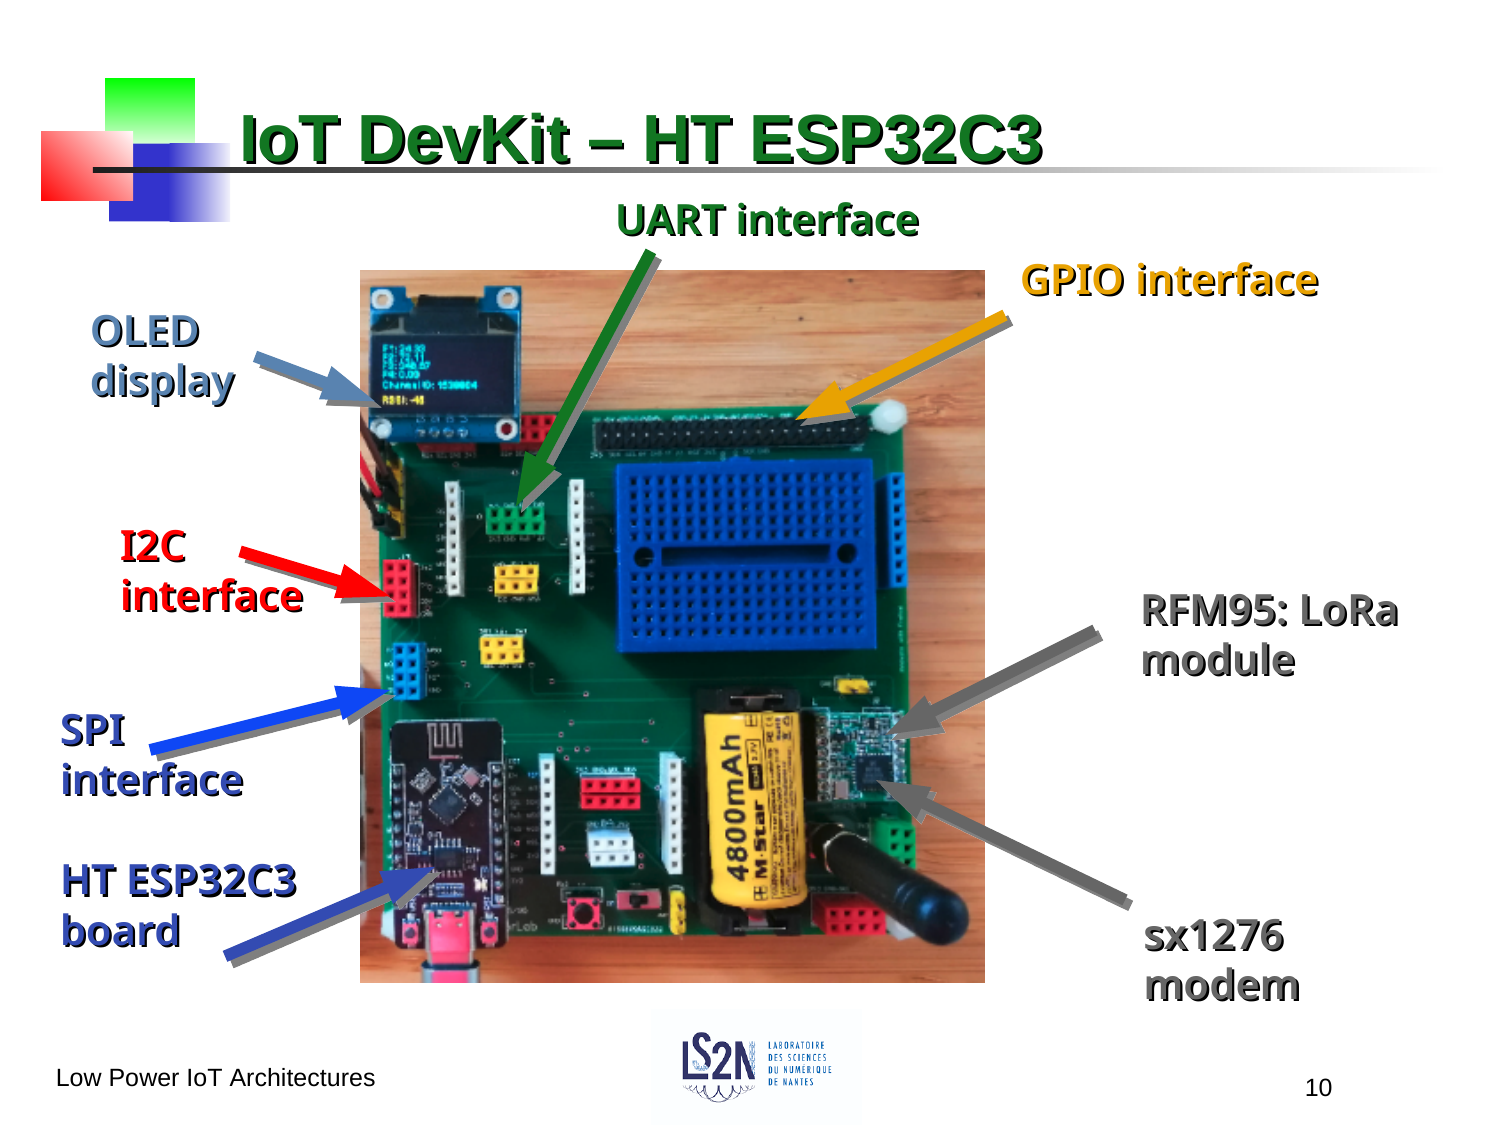

# IoT DevKit – HT ESP32C3
UART interface
GPIO interface
OLED display
I2C interface
RFM95: LoRa module
SPI interface
sx1276 modem
HT ESP32C3 board
10